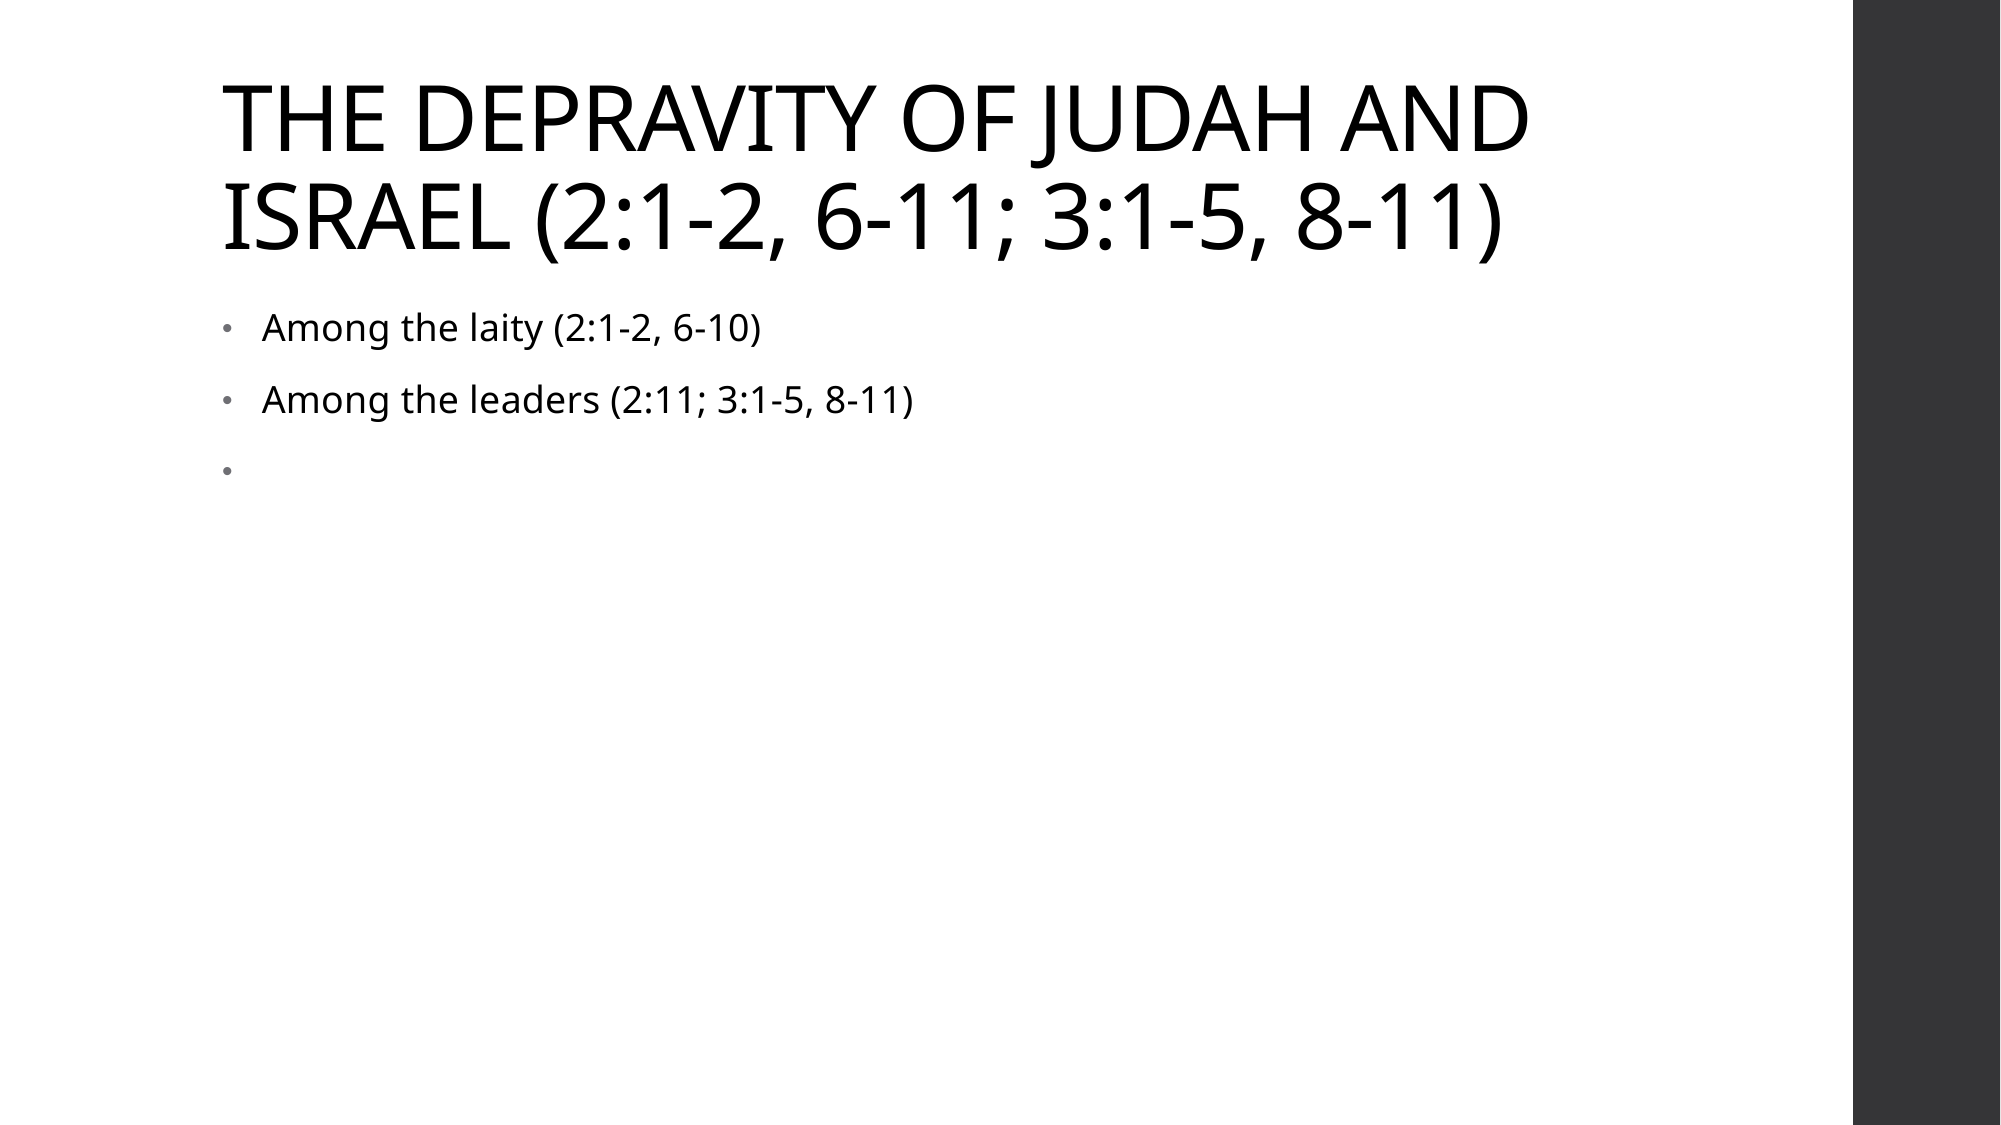

# THE DEPRAVITY OF JUDAH AND ISRAEL (2:1-2, 6-11; 3:1-5, 8-11)
 Among the laity (2:1-2, 6-10)
 Among the leaders (2:11; 3:1-5, 8-11)